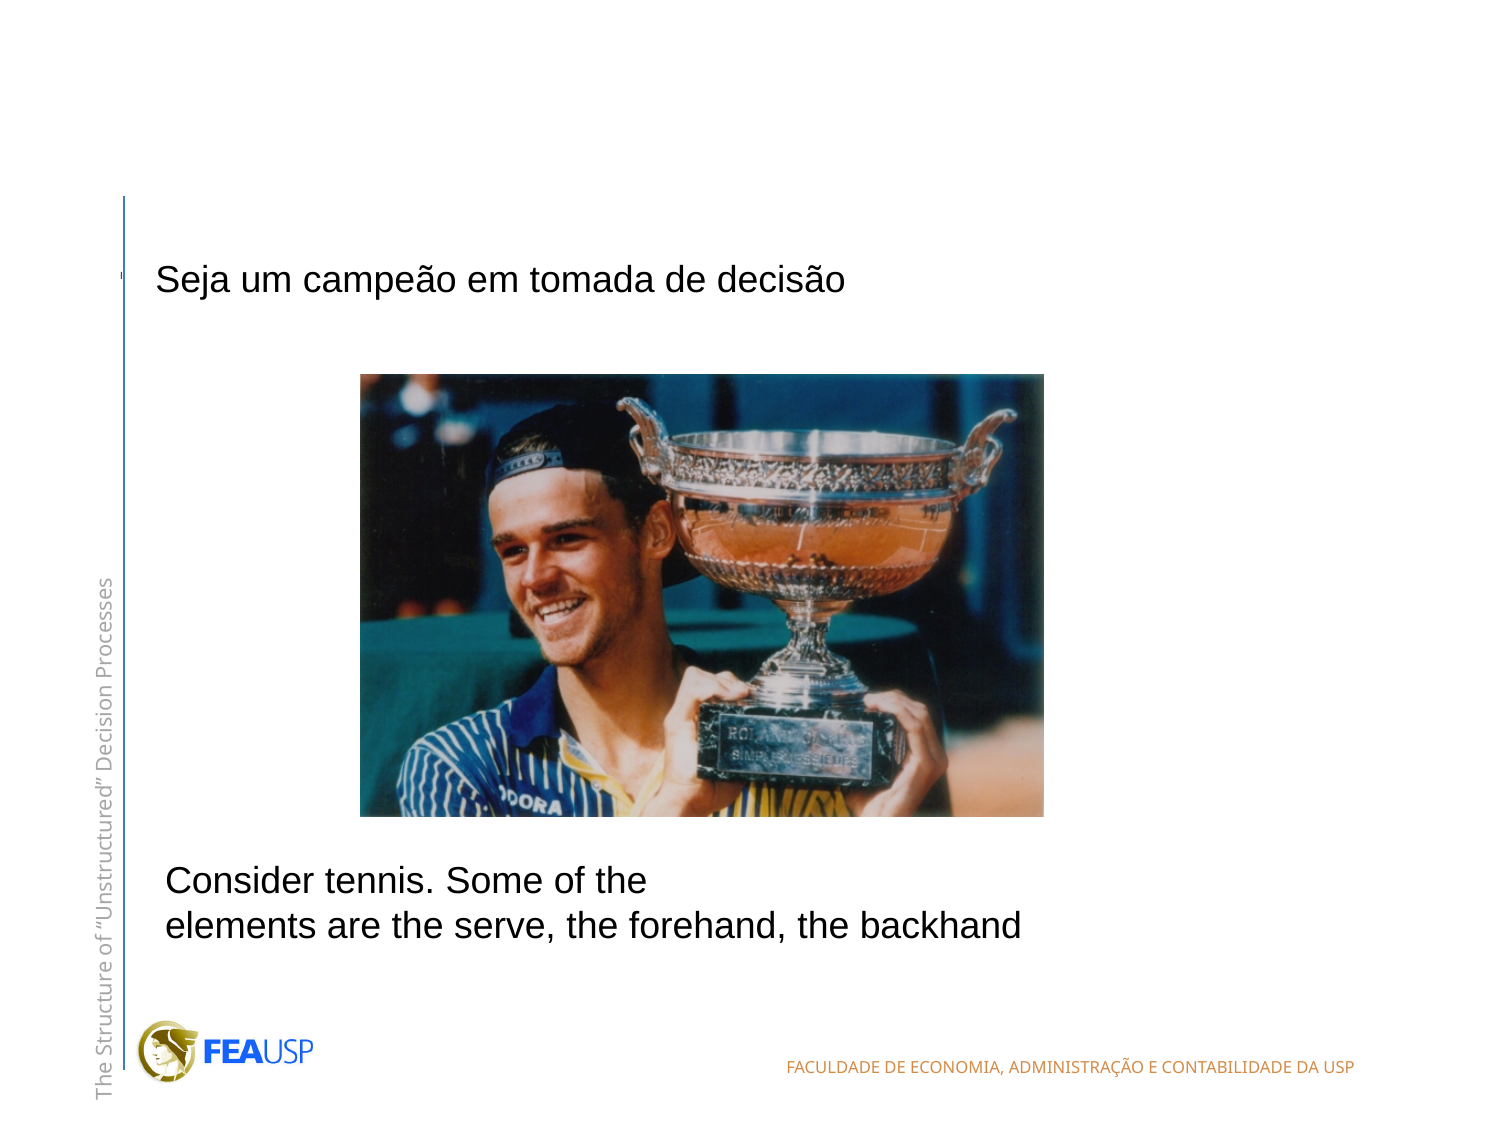

Seja um campeão em tomada de decisão
Consider tennis. Some of the
elements are the serve, the forehand, the backhand